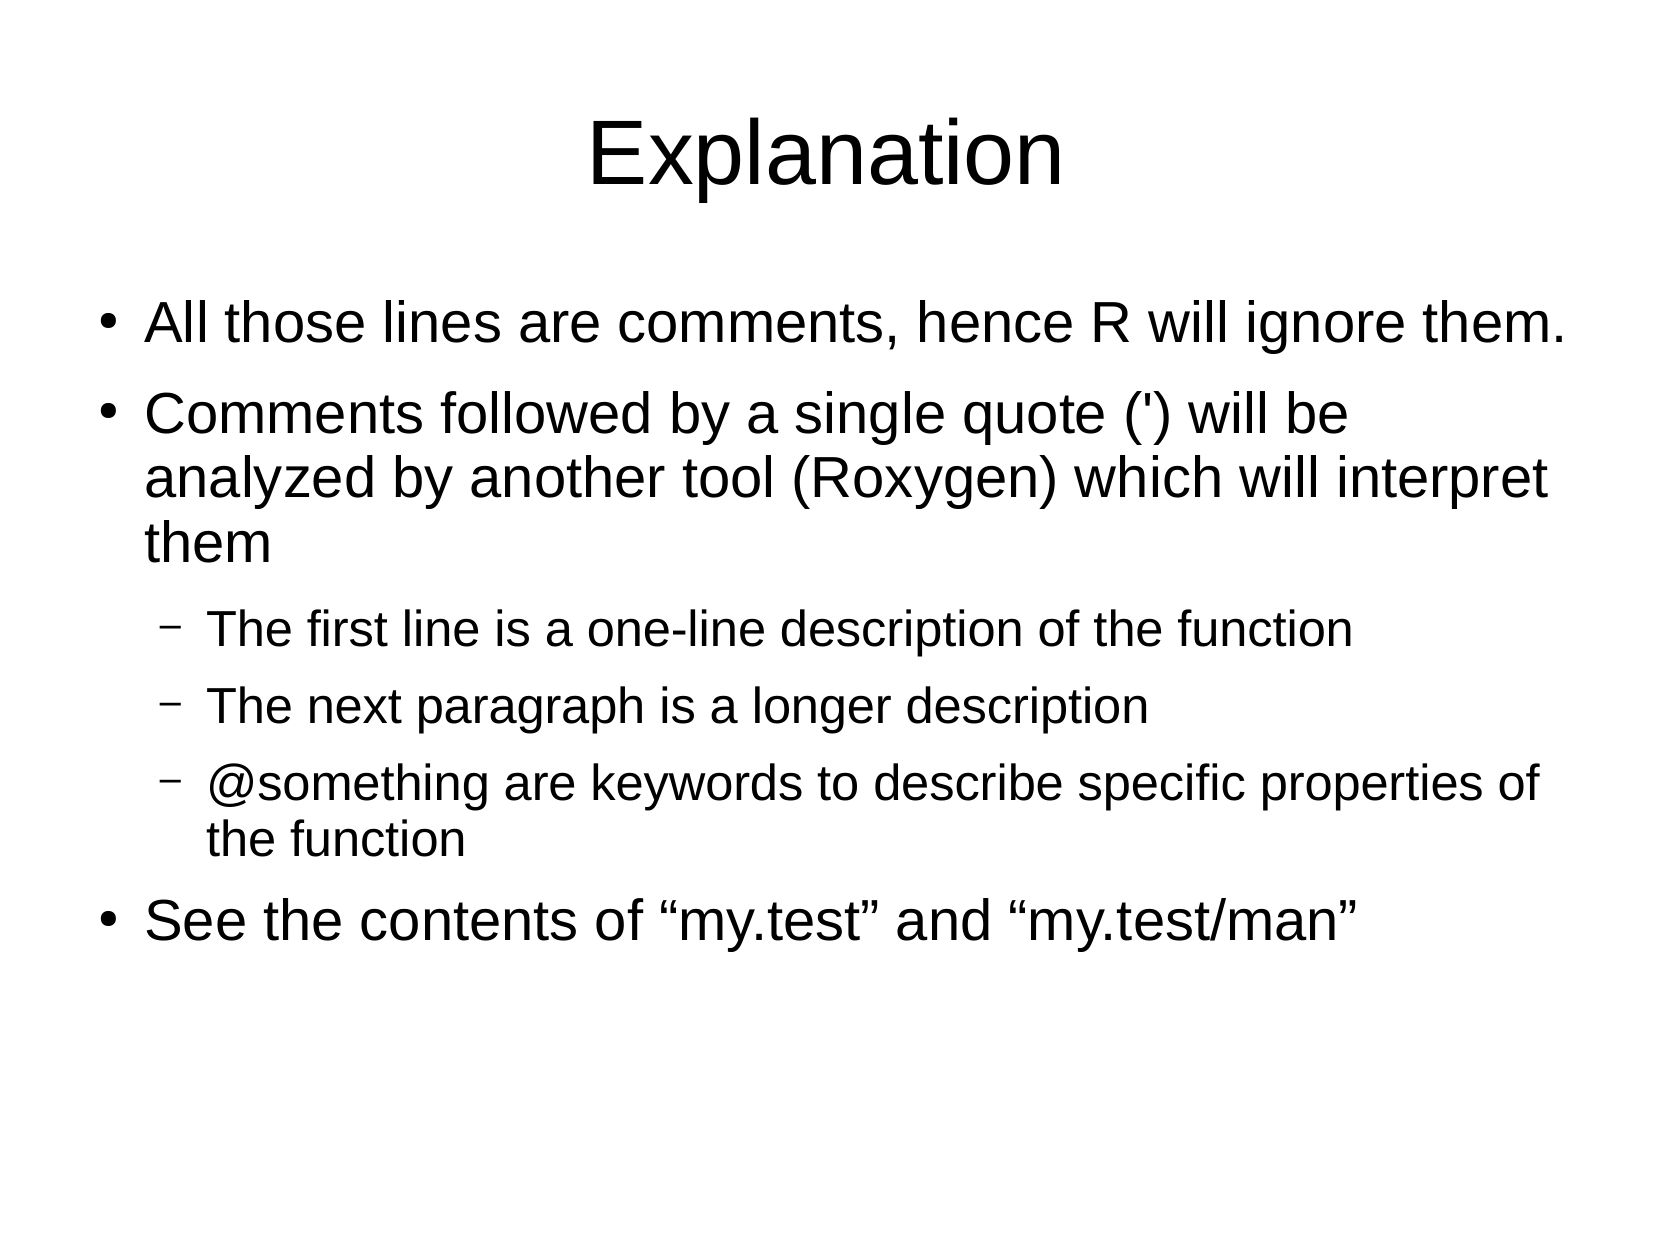

# Explanation
All those lines are comments, hence R will ignore them.
Comments followed by a single quote (') will be analyzed by another tool (Roxygen) which will interpret them
The first line is a one-line description of the function
The next paragraph is a longer description
@something are keywords to describe specific properties of the function
See the contents of “my.test” and “my.test/man”